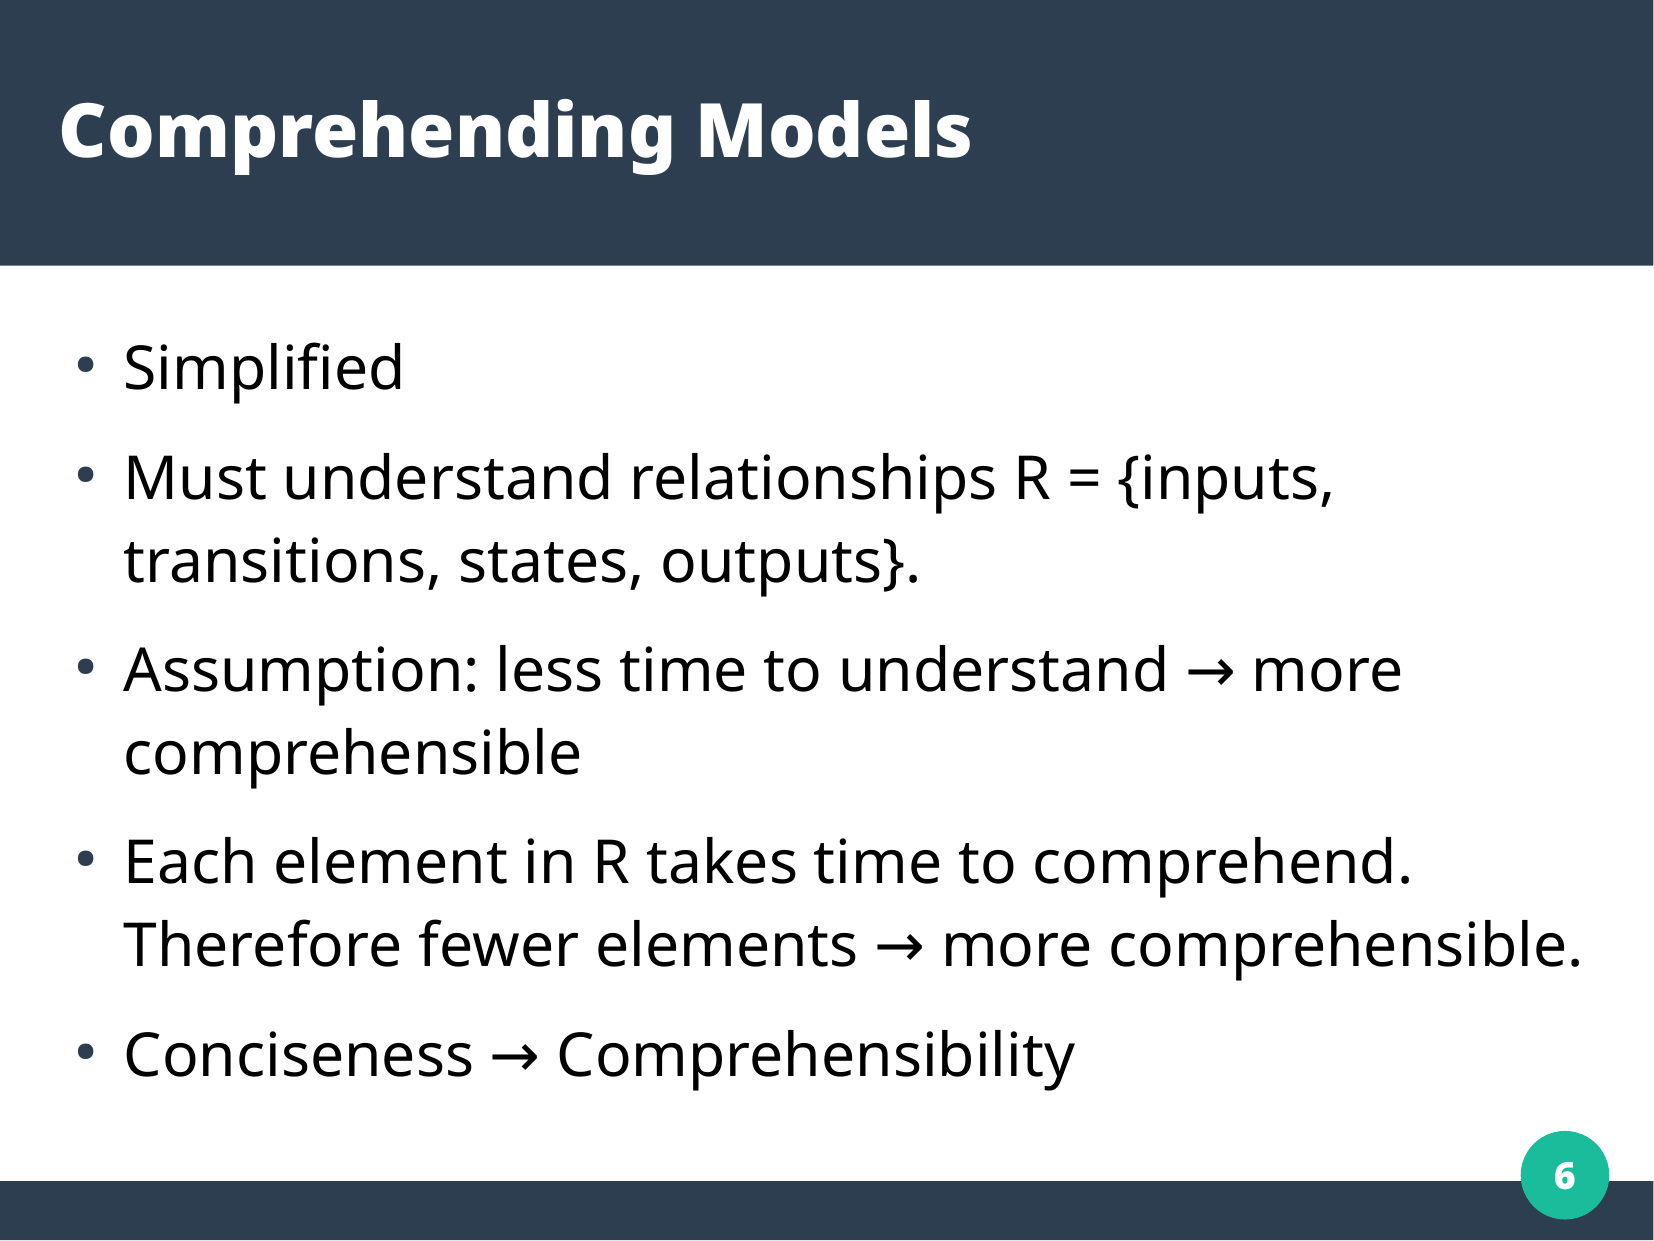

# Comprehending Models
Simplified
Must understand relationships R = {inputs, transitions, states, outputs}.
Assumption: less time to understand → more comprehensible
Each element in R takes time to comprehend. Therefore fewer elements → more comprehensible.
Conciseness → Comprehensibility
6